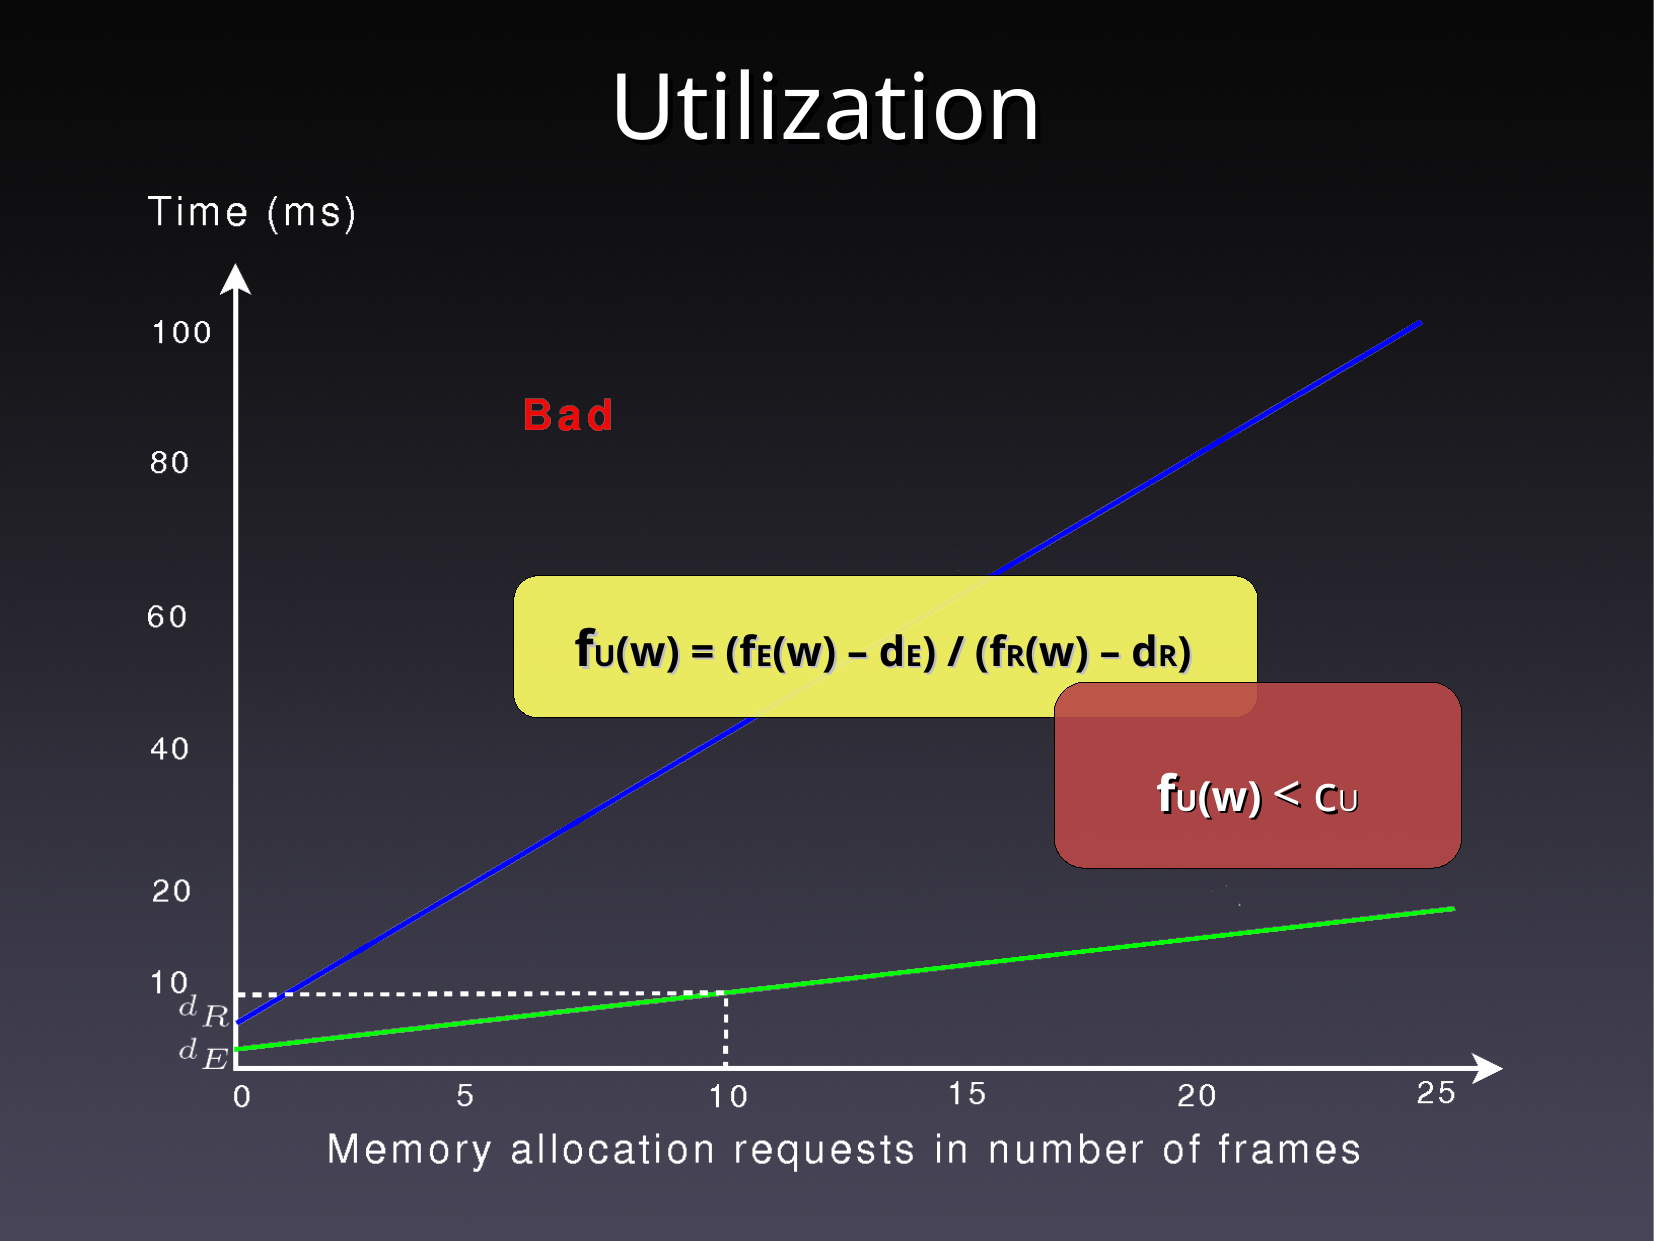

# Utilization
fU(w) = (fE(w) – dE) / (fR(w) – dR)
fU(w) < cU